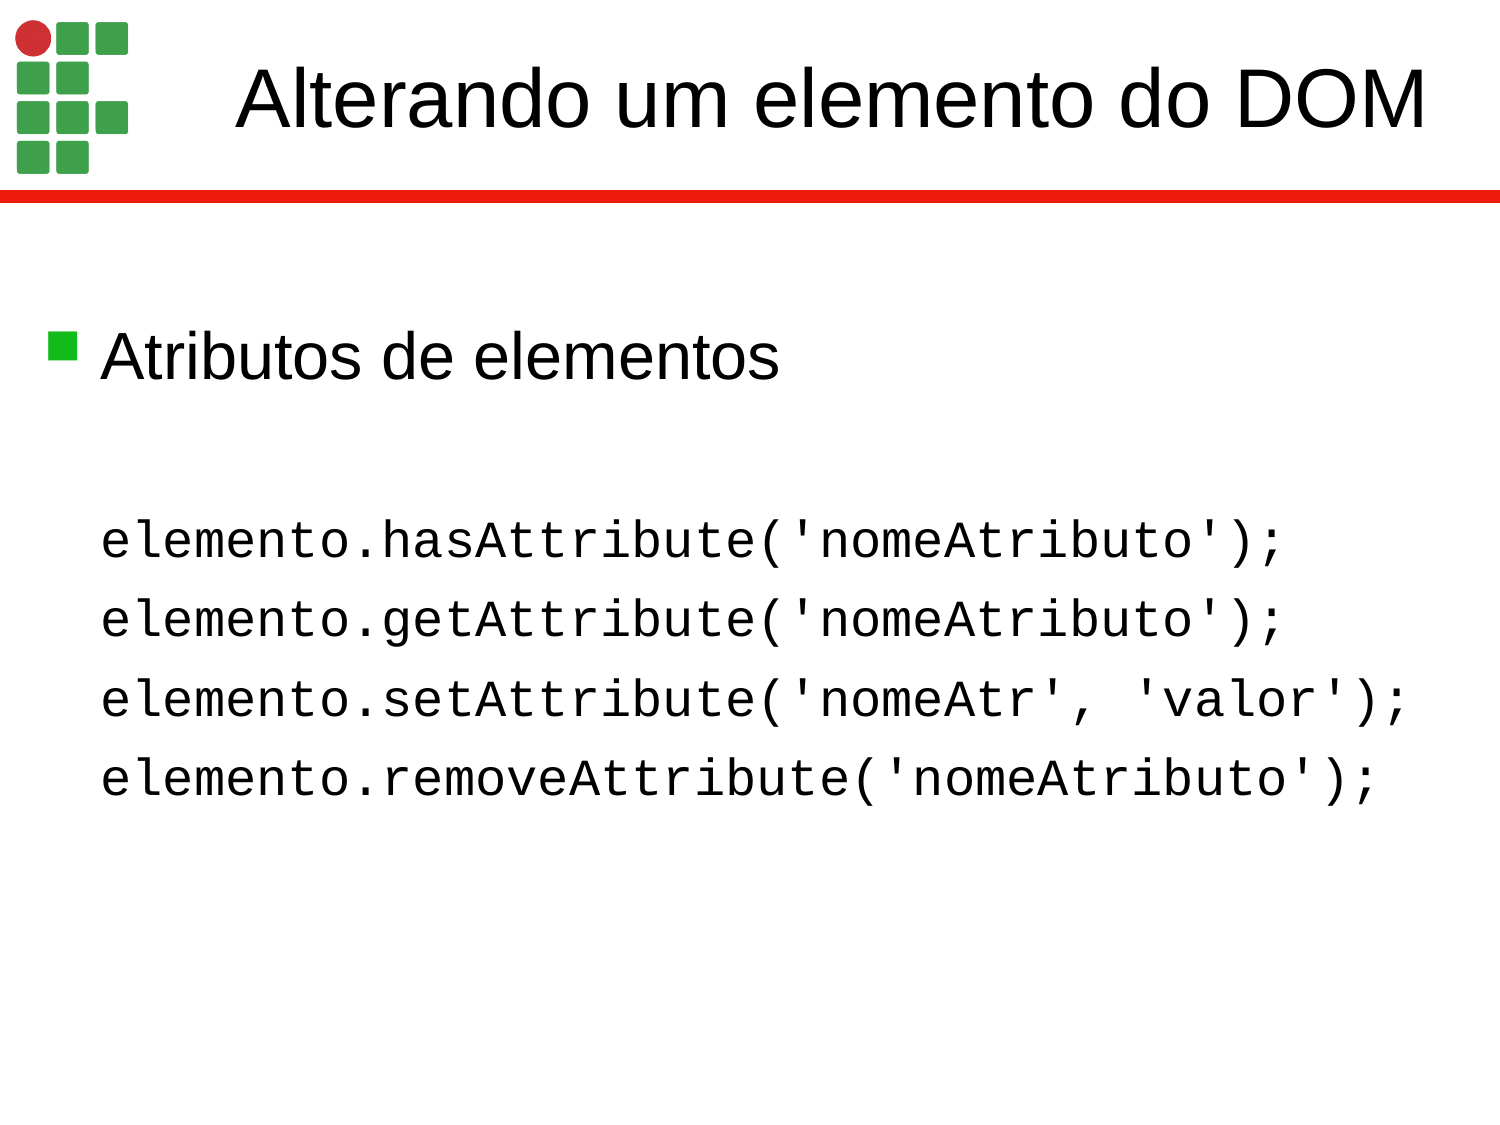

# Alterando um elemento do DOM
Atributos de elementos
elemento.hasAttribute('nomeAtributo');
elemento.getAttribute('nomeAtributo');
elemento.setAttribute('nomeAtr', 'valor');
elemento.removeAttribute('nomeAtributo');